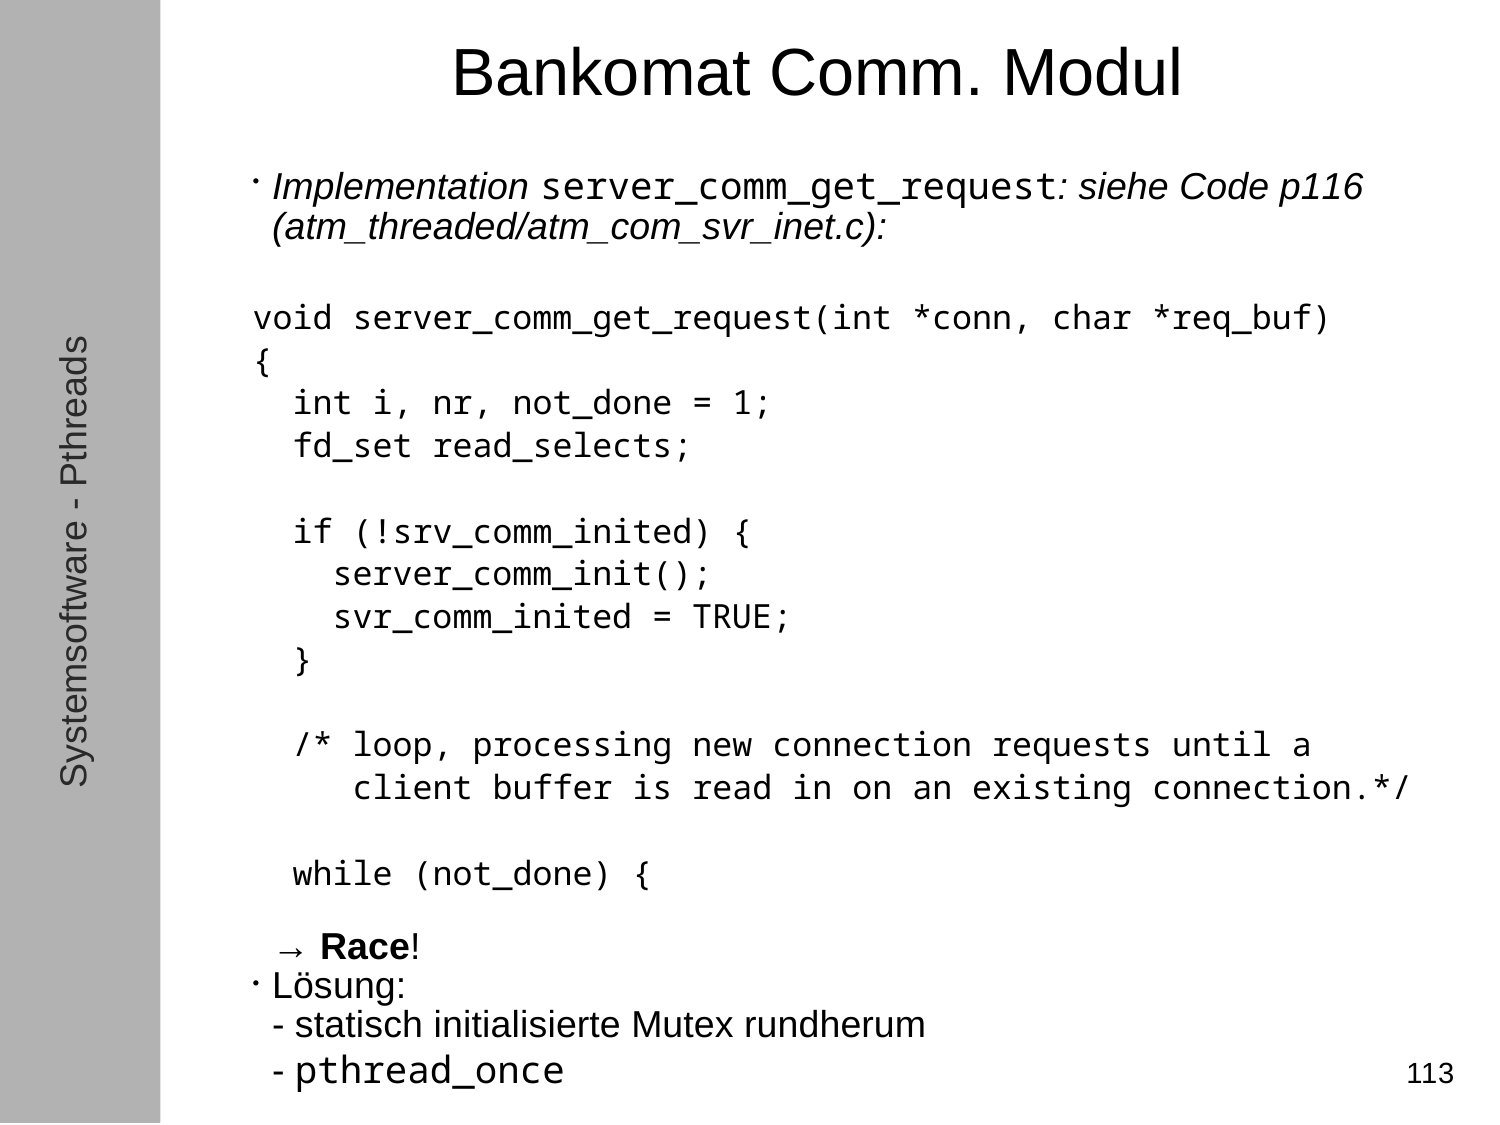

Bankomat Comm. Modul
Implementation server_comm_get_request: siehe Code p116 (atm_threaded/atm_com_svr_inet.c):
void server_comm_get_request(int *conn, char *req_buf)
{
 int i, nr, not_done = 1;
 fd_set read_selects;
 if (!srv_comm_inited) {
 server_comm_init();
 svr_comm_inited = TRUE;
 }
 /* loop, processing new connection requests until a
 client buffer is read in on an existing connection.*/
 while (not_done) {
→ Race!
Lösung:
- statisch initialisierte Mutex rundherum
- pthread_once
Systemsoftware - Pthreads